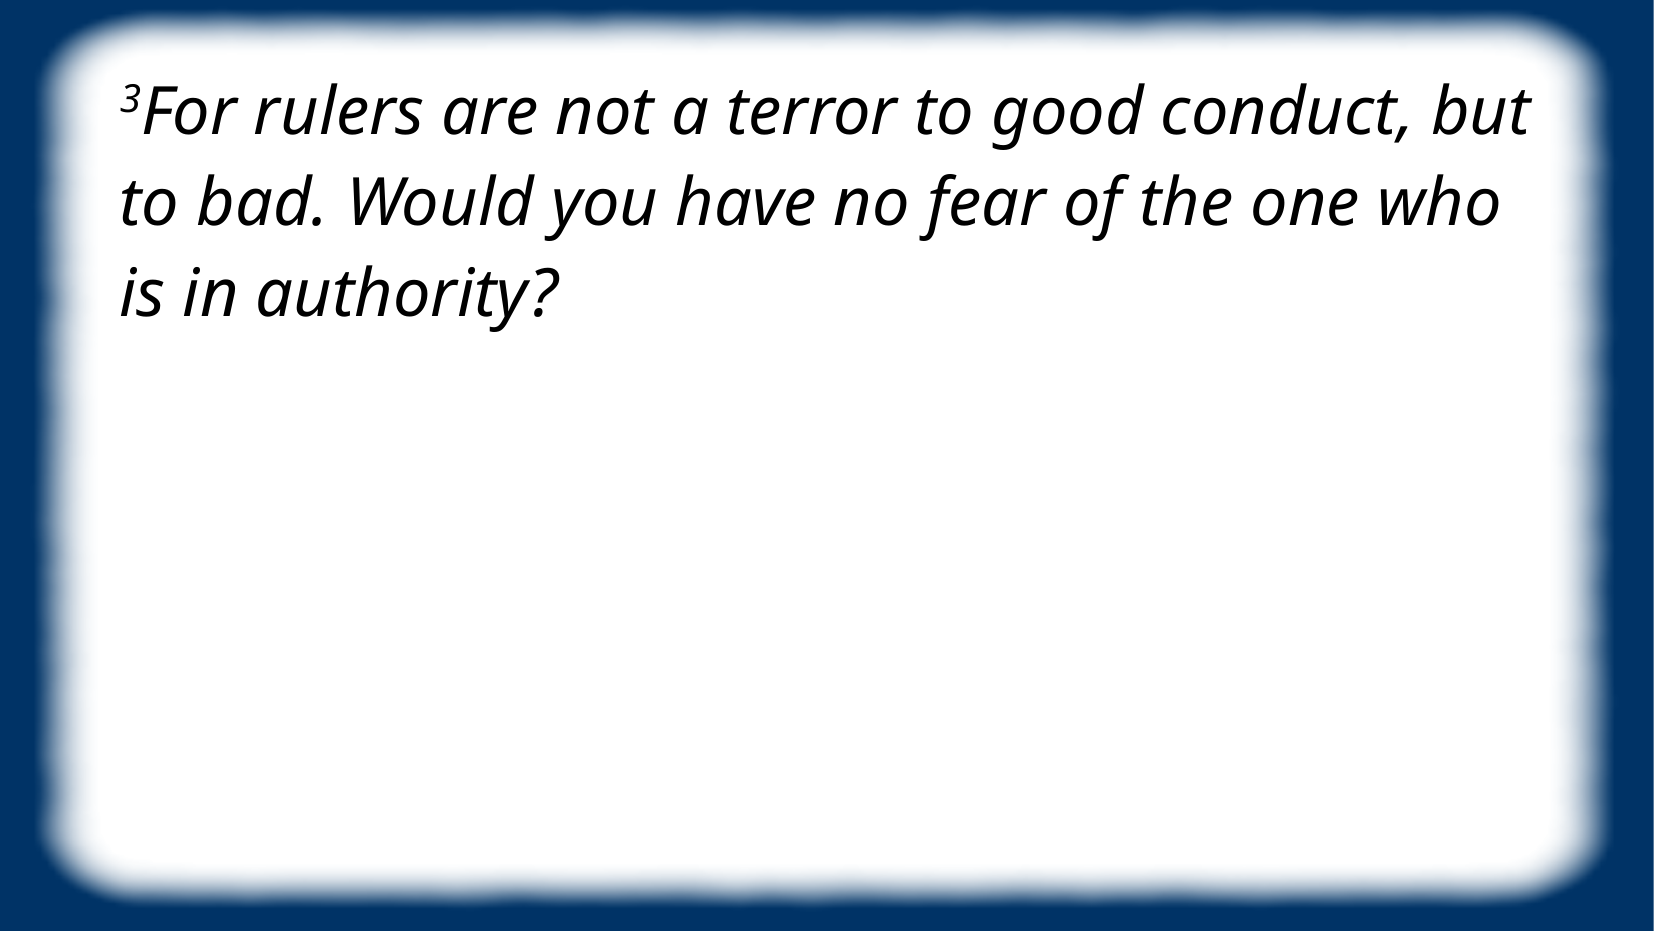

3For rulers are not a terror to good conduct, but to bad. Would you have no fear of the one who is in authority?